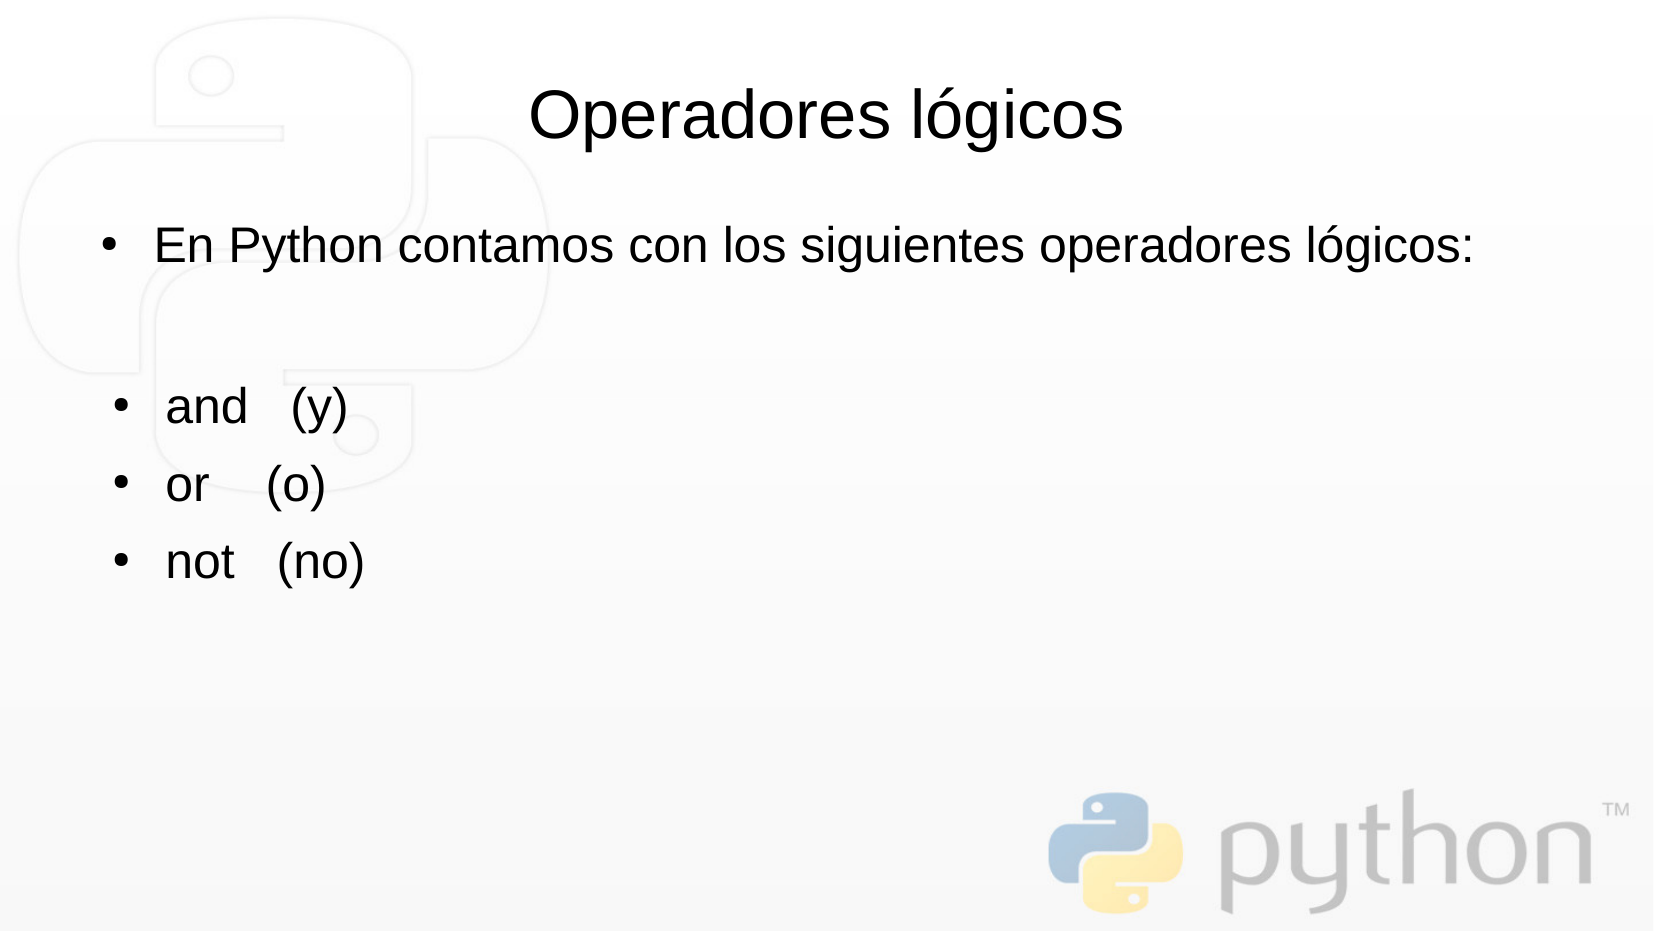

# Operadores lógicos
En Python contamos con los siguientes operadores lógicos:
and (y)
or (o)
not (no)